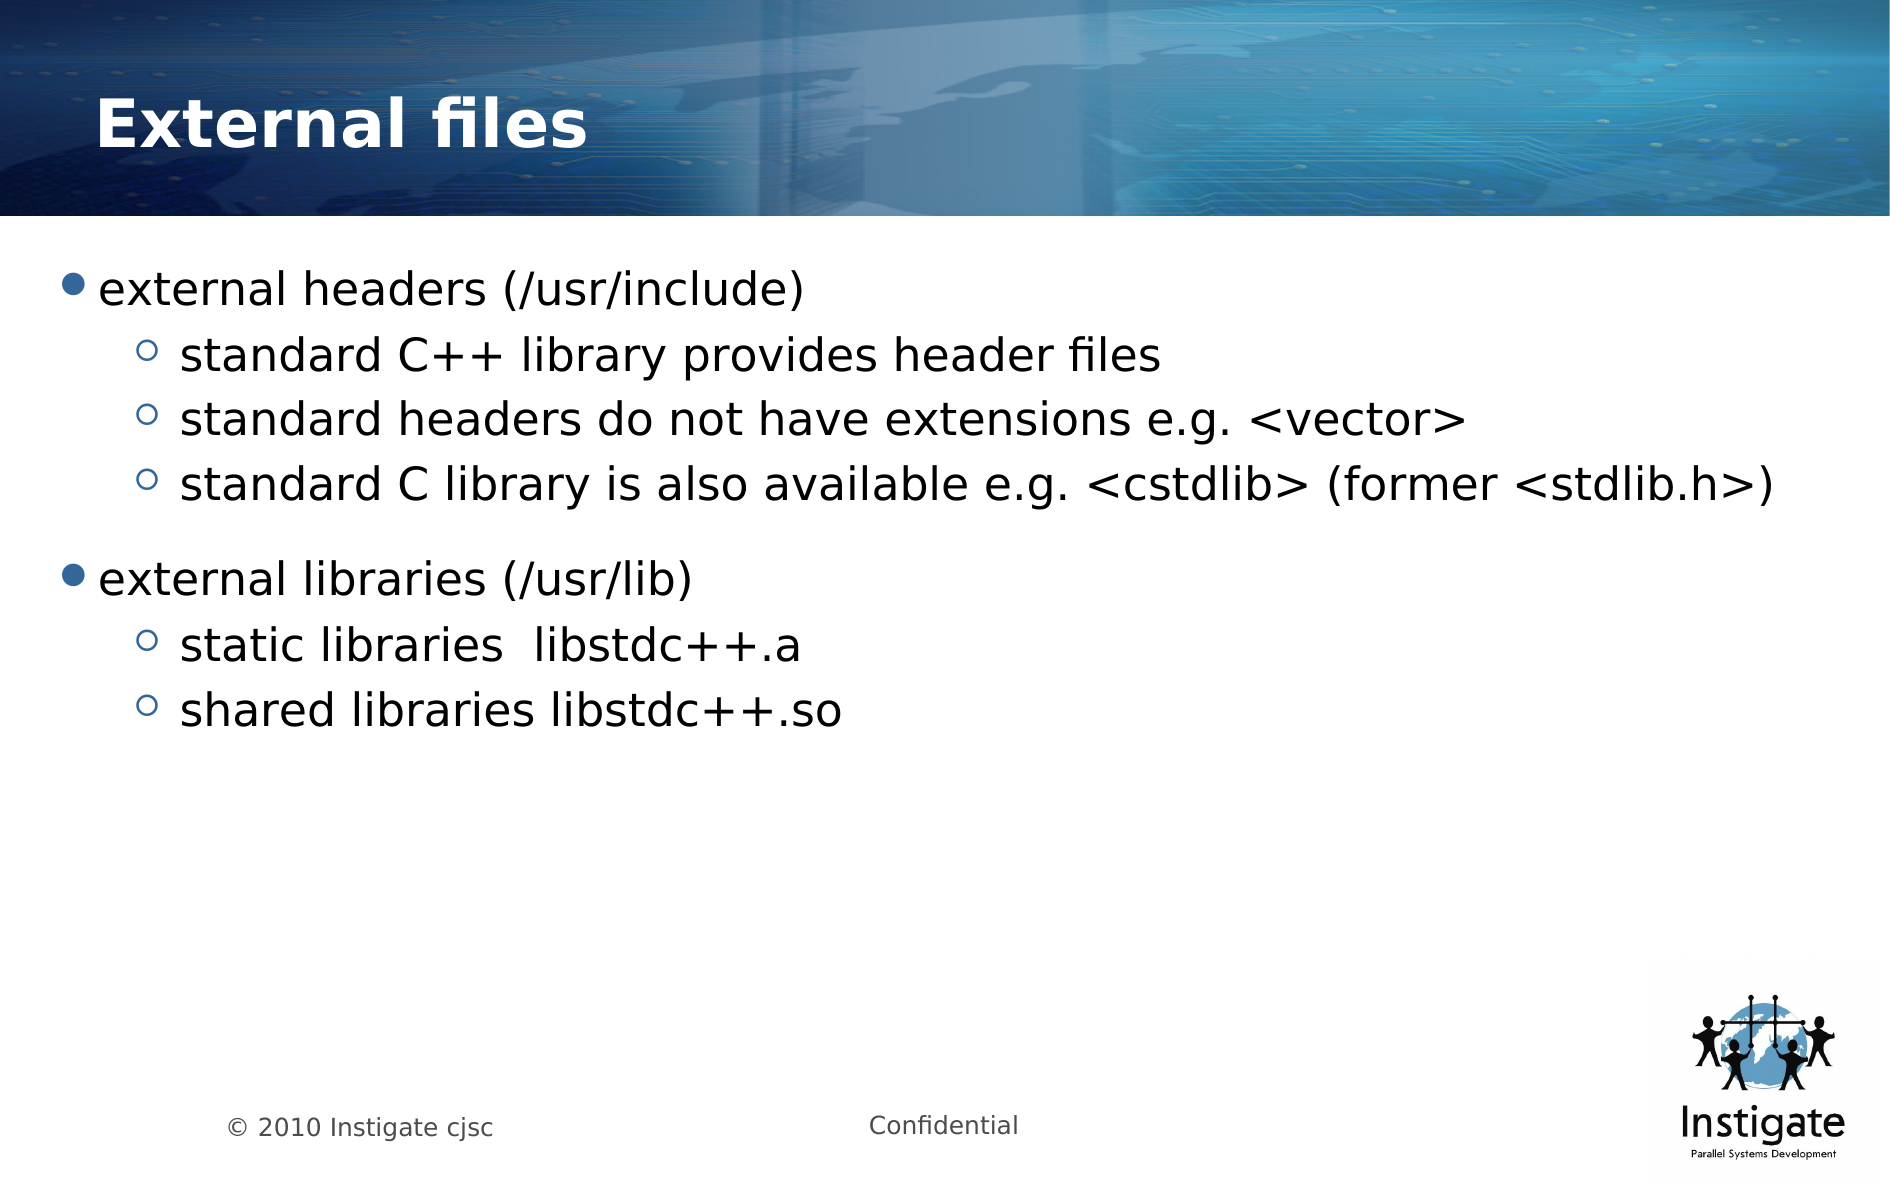

# External files
external headers (/usr/include)
standard C++ library provides header files
standard headers do not have extensions e.g. <vector>
standard C library is also available e.g. <cstdlib> (former <stdlib.h>)
external libraries (/usr/lib)
static libraries libstdc++.a
shared libraries libstdc++.so